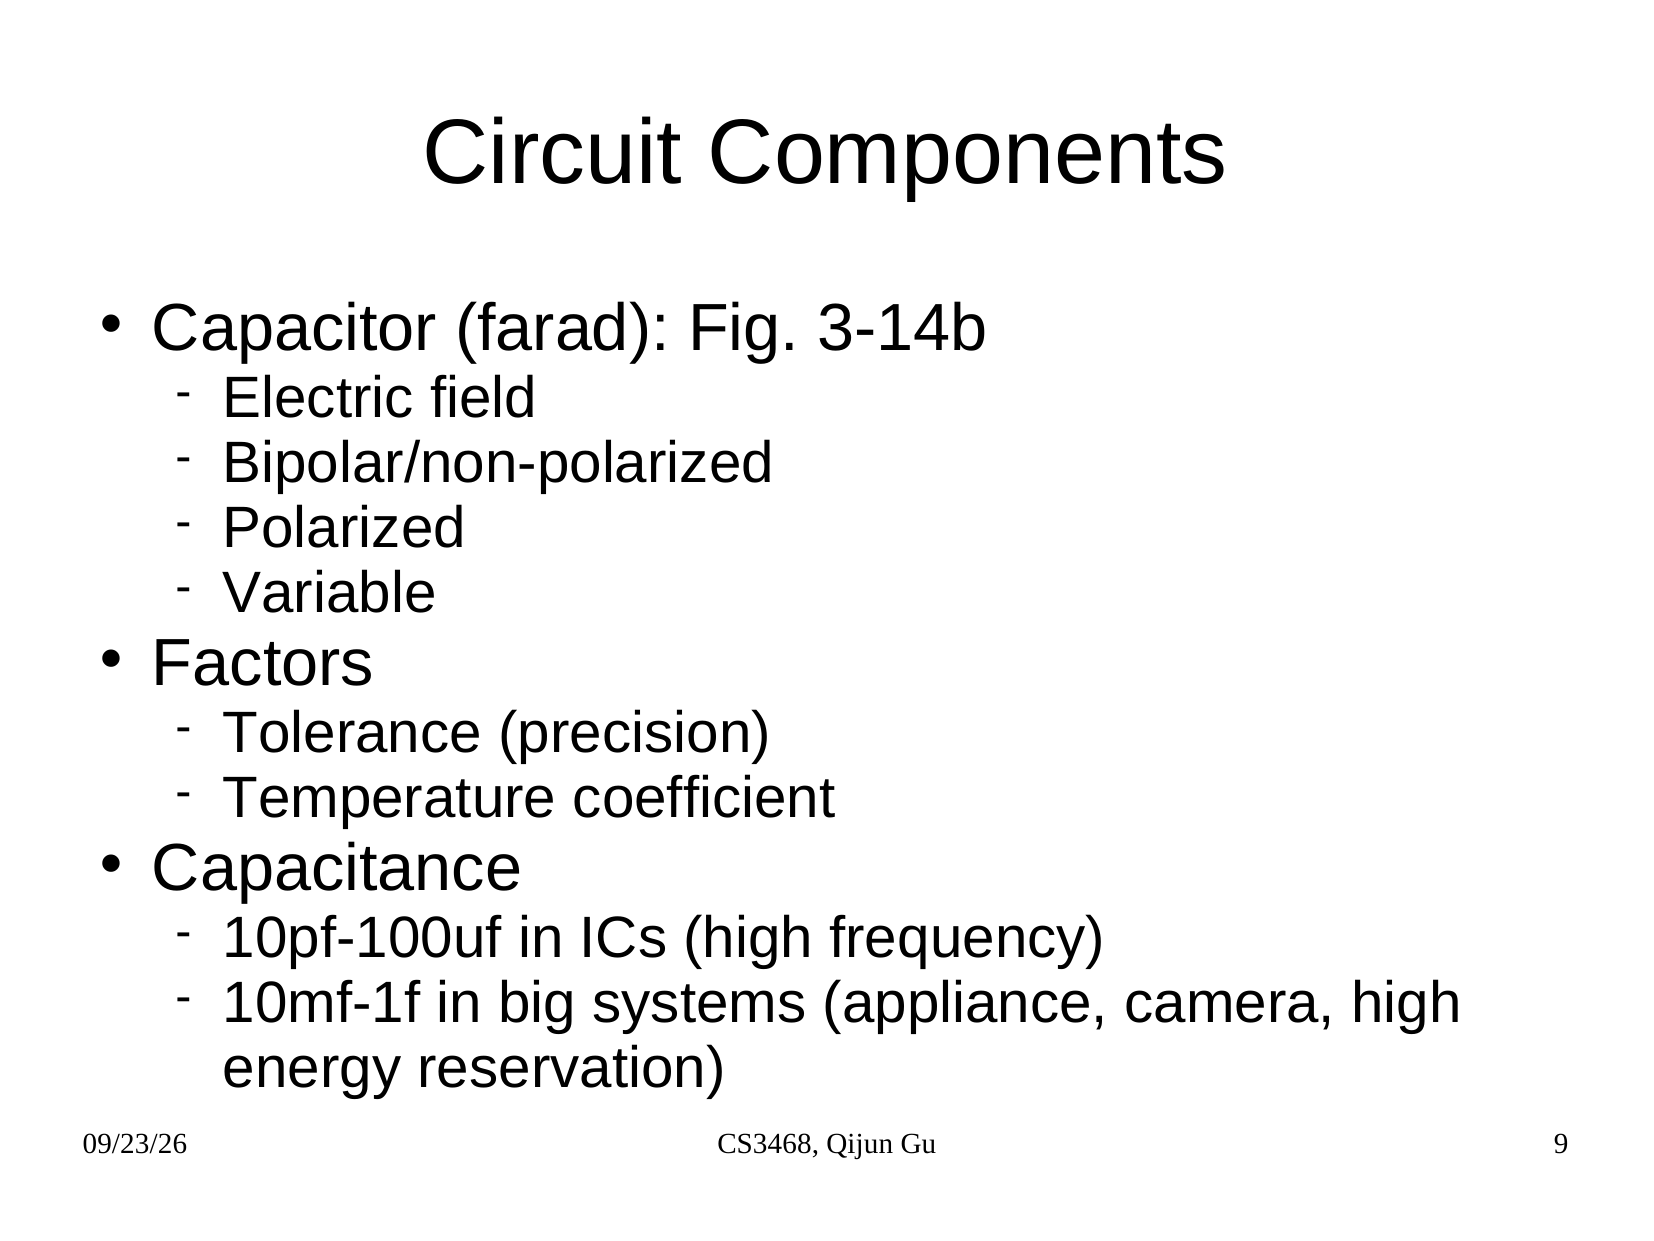

# Circuit Components
Capacitor (farad): Fig. 3-14b
Electric field
Bipolar/non-polarized
Polarized
Variable
Factors
Tolerance (precision)
Temperature coefficient
Capacitance
10pf-100uf in ICs (high frequency)
10mf-1f in big systems (appliance, camera, high energy reservation)
CS3468, Qijun Gu
9